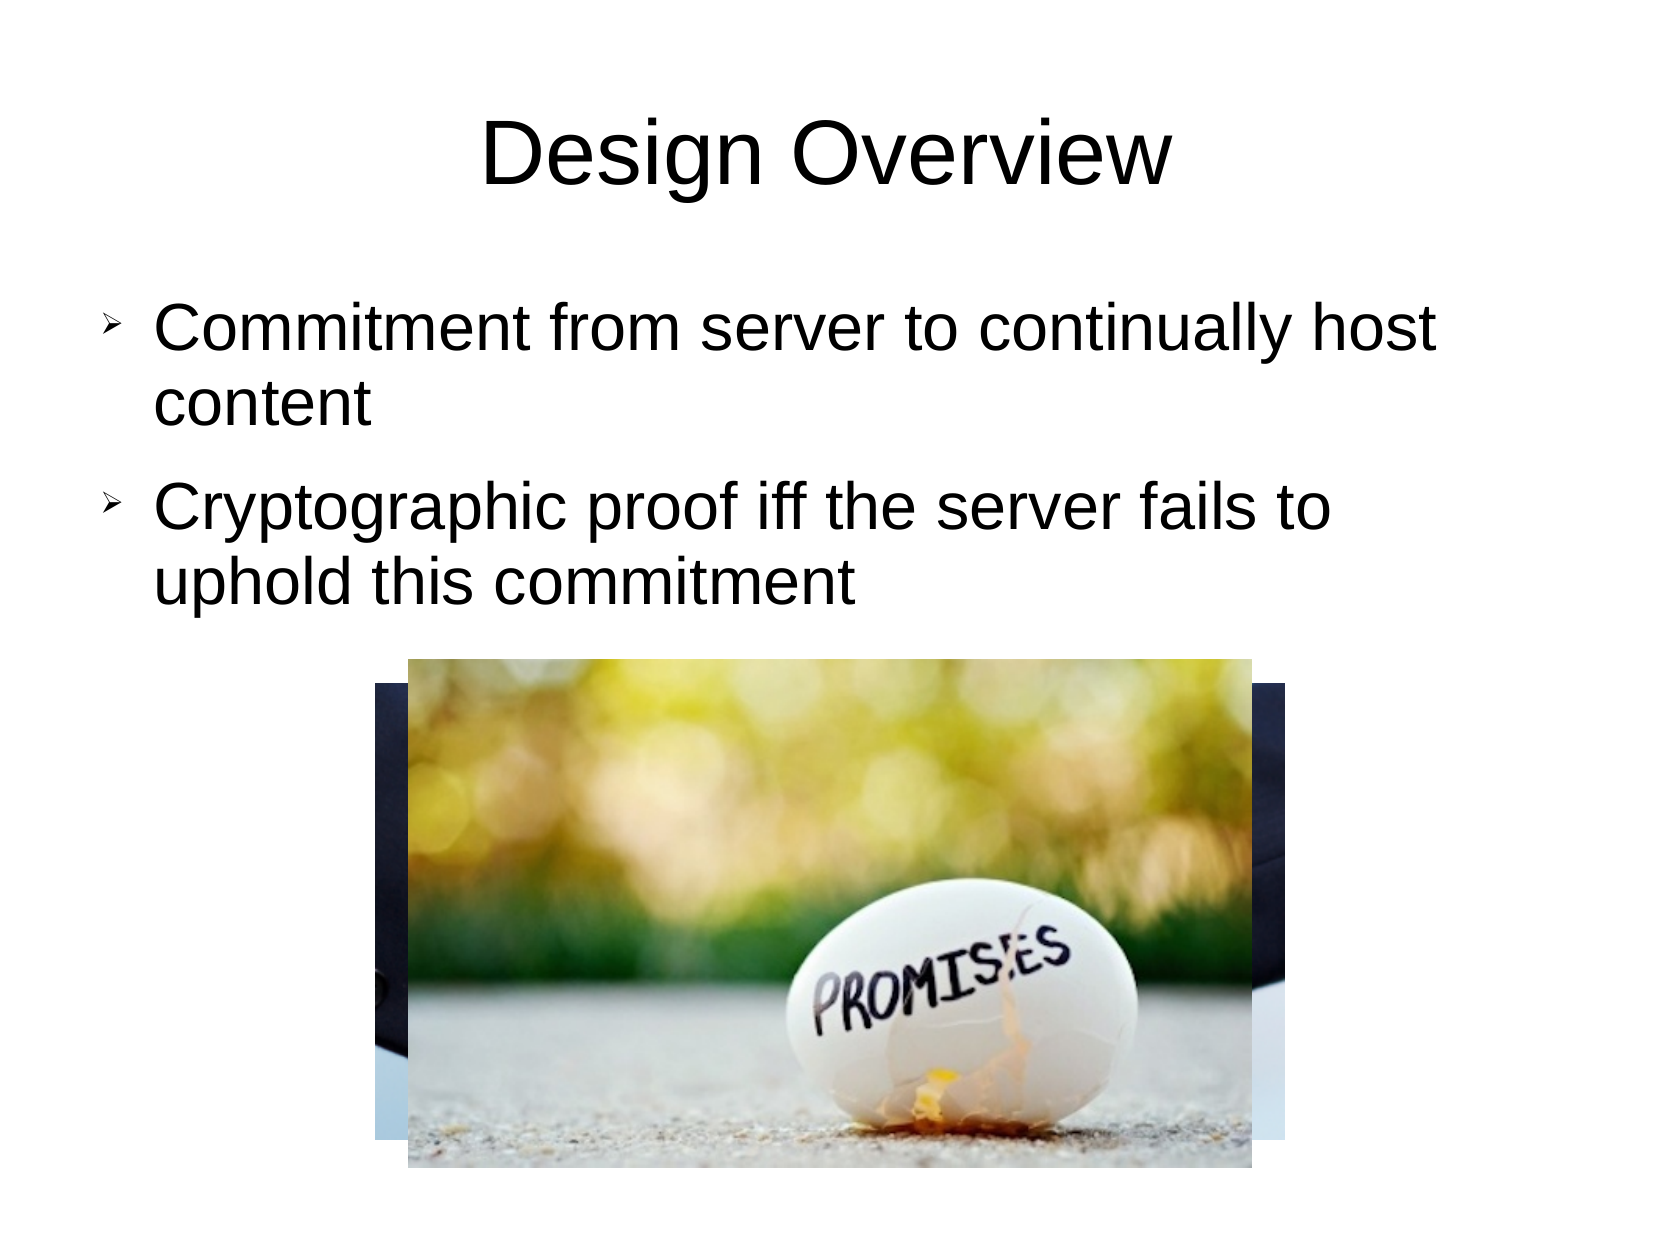

# Design Overview
Commitment from server to continually host content
Cryptographic proof iff the server fails to uphold this commitment